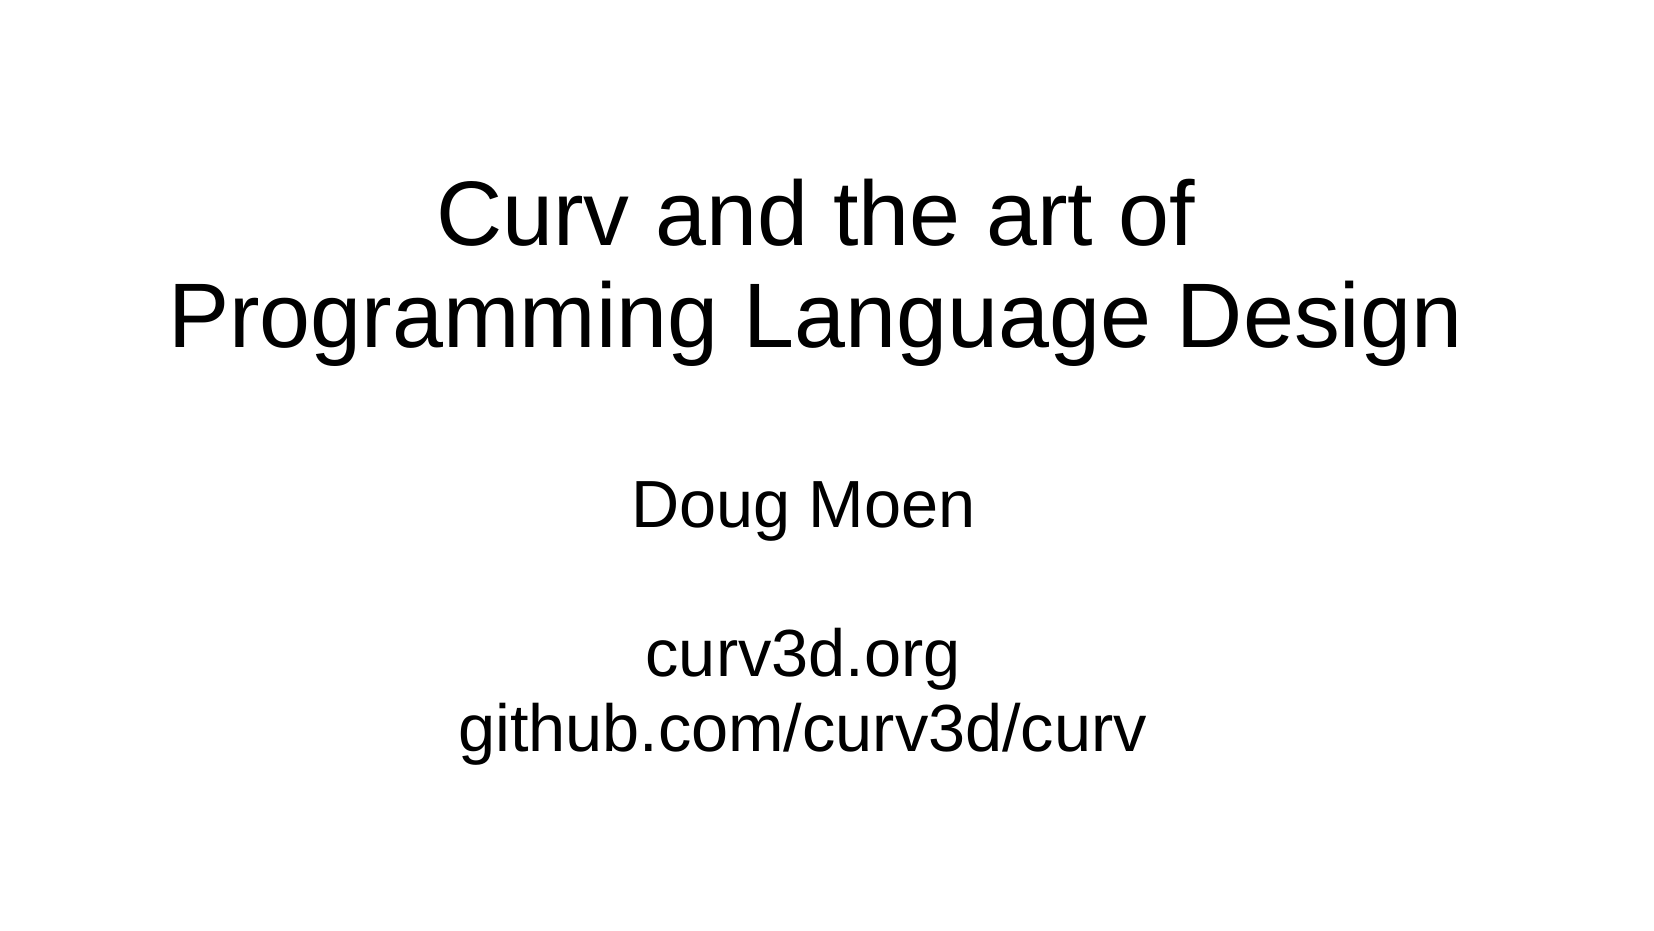

# Curv and the art of Programming Language Design
Doug Moen
curv3d.org
github.com/curv3d/curv